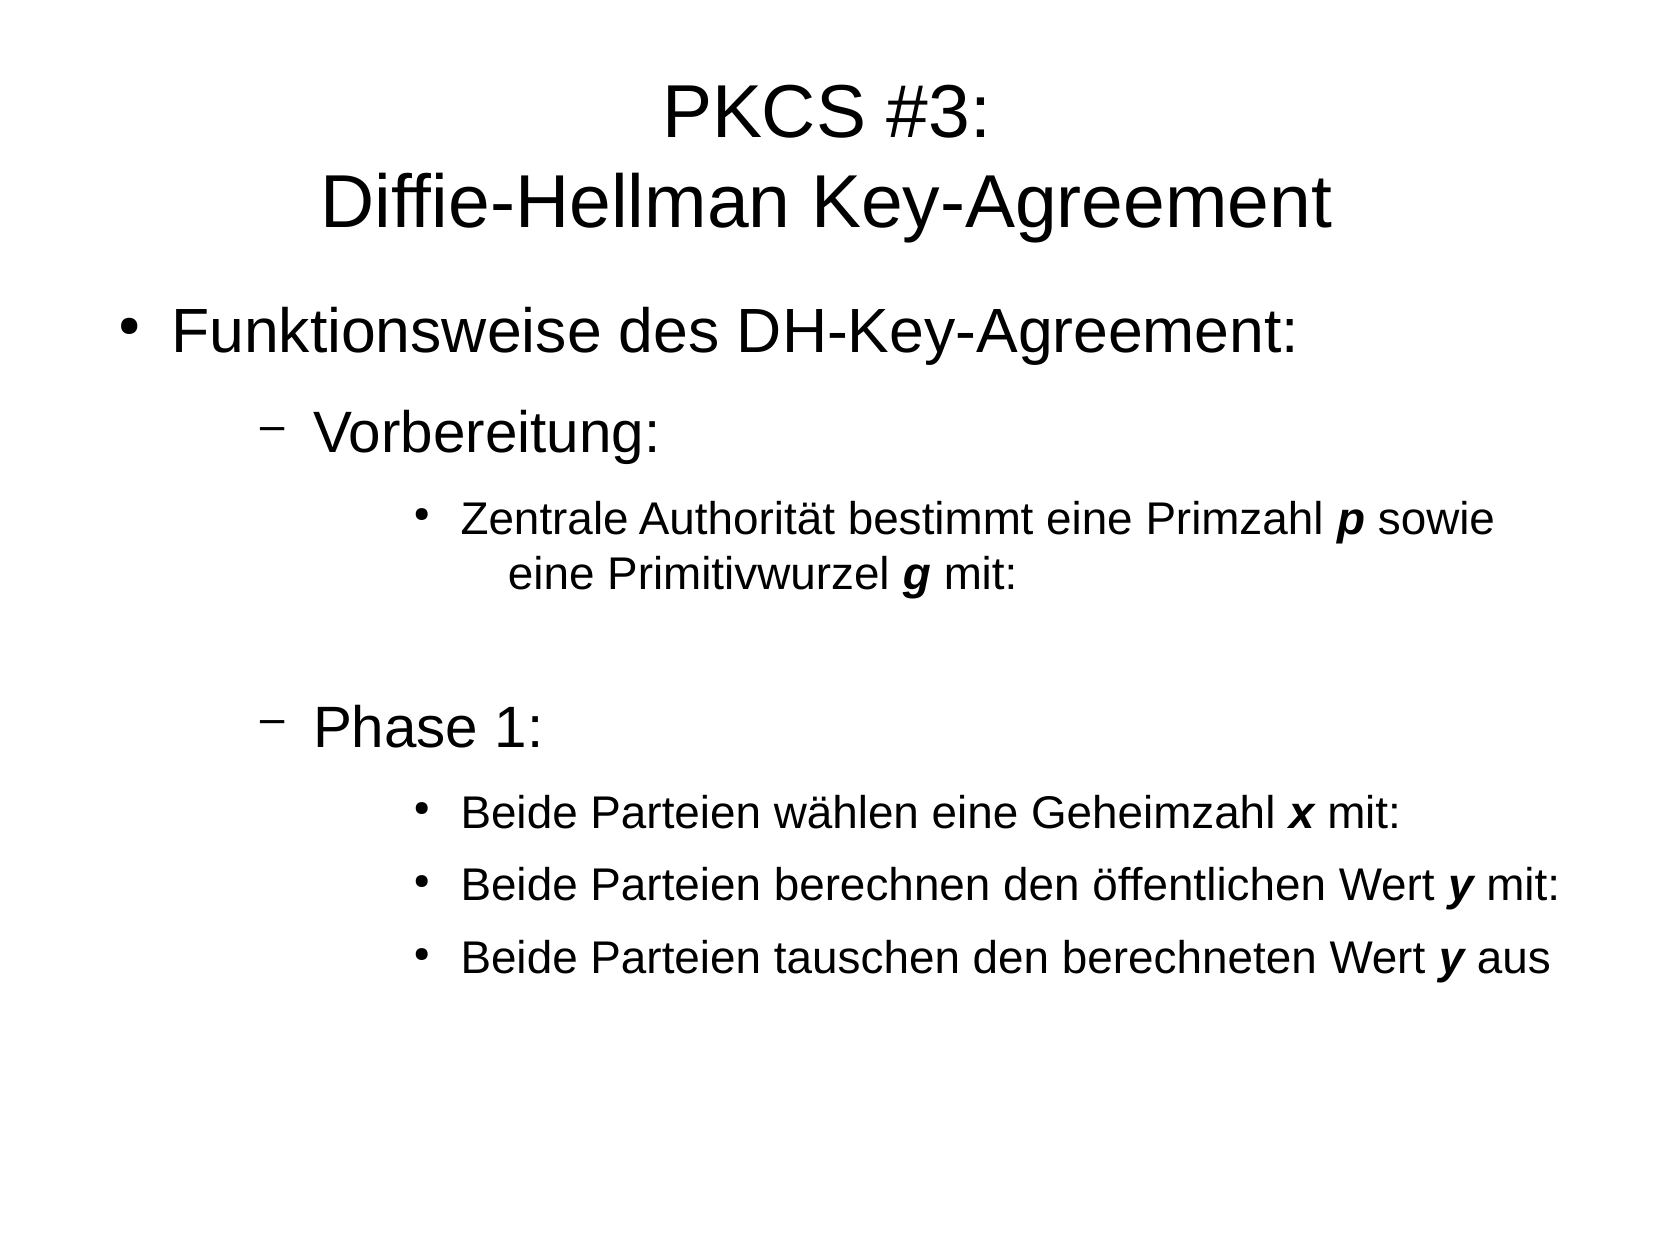

PKCS #3:
Diffie-Hellman Key-Agreement
Funktionsweise des DH-Key-Agreement:
Vorbereitung:
Zentrale Authorität bestimmt eine Primzahl p sowie eine Primitivwurzel g mit:
Phase 1:
Beide Parteien wählen eine Geheimzahl x mit:
Beide Parteien berechnen den öffentlichen Wert y mit:
Beide Parteien tauschen den berechneten Wert y aus